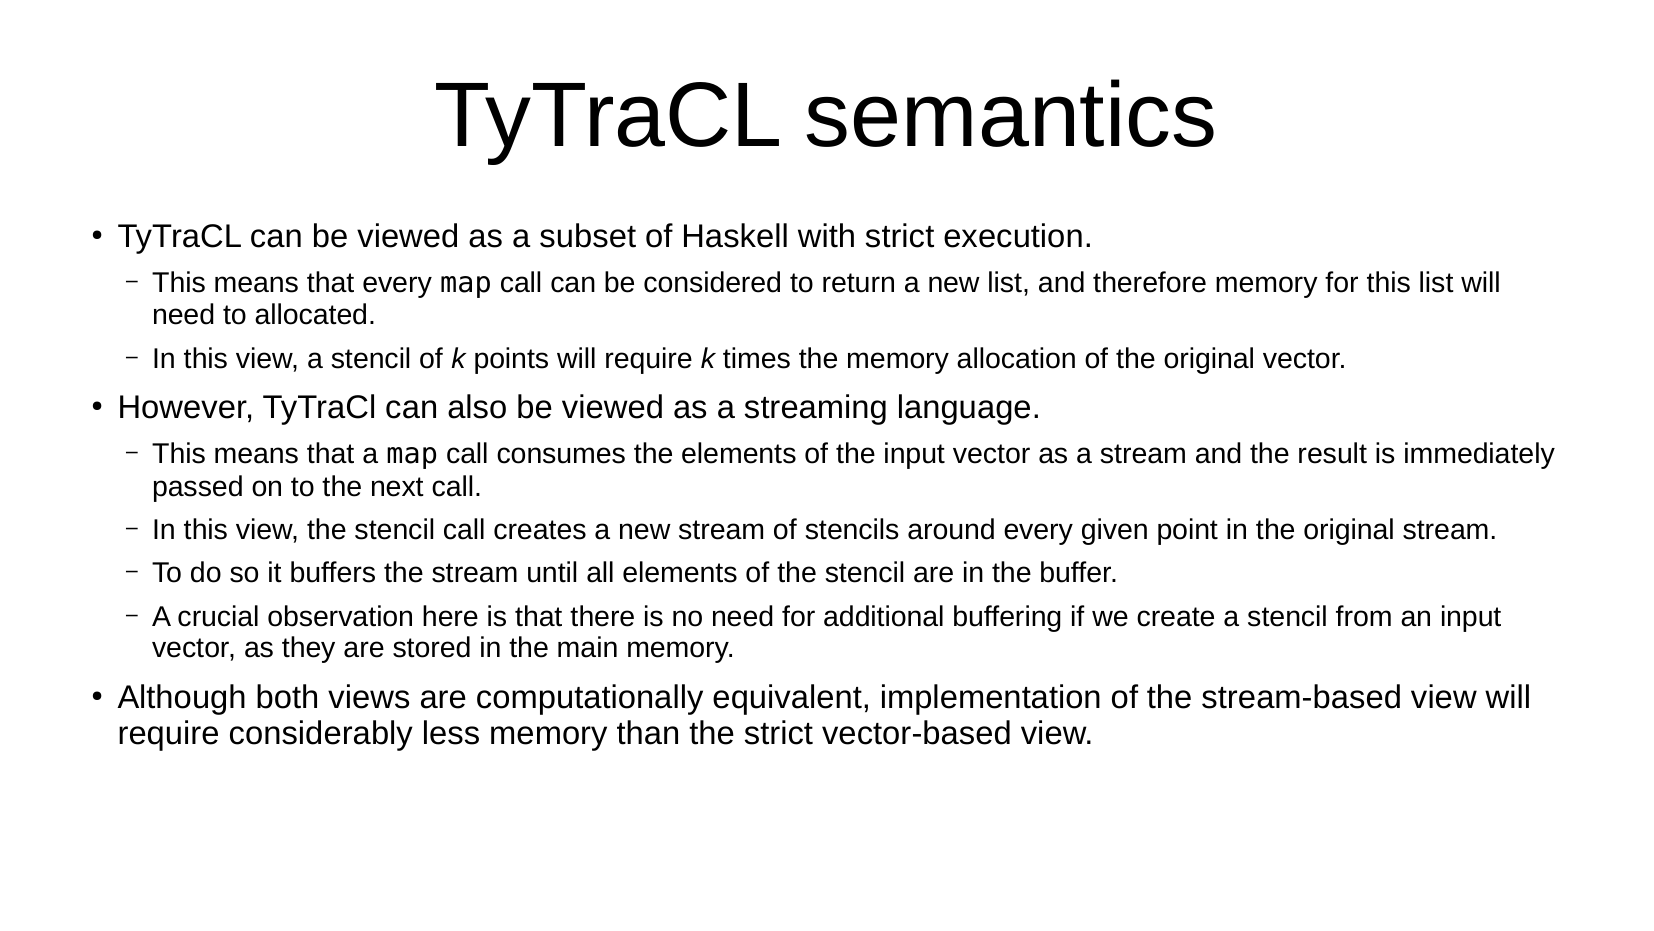

# TyTraCL semantics
TyTraCL can be viewed as a subset of Haskell with strict execution.
This means that every map call can be considered to return a new list, and therefore memory for this list will need to allocated.
In this view, a stencil of k points will require k times the memory allocation of the original vector.
However, TyTraCl can also be viewed as a streaming language.
This means that a map call consumes the elements of the input vector as a stream and the result is immediately passed on to the next call.
In this view, the stencil call creates a new stream of stencils around every given point in the original stream.
To do so it buffers the stream until all elements of the stencil are in the buffer.
A crucial observation here is that there is no need for additional buffering if we create a stencil from an input vector, as they are stored in the main memory.
Although both views are computationally equivalent, implementation of the stream-based view will require considerably less memory than the strict vector-based view.